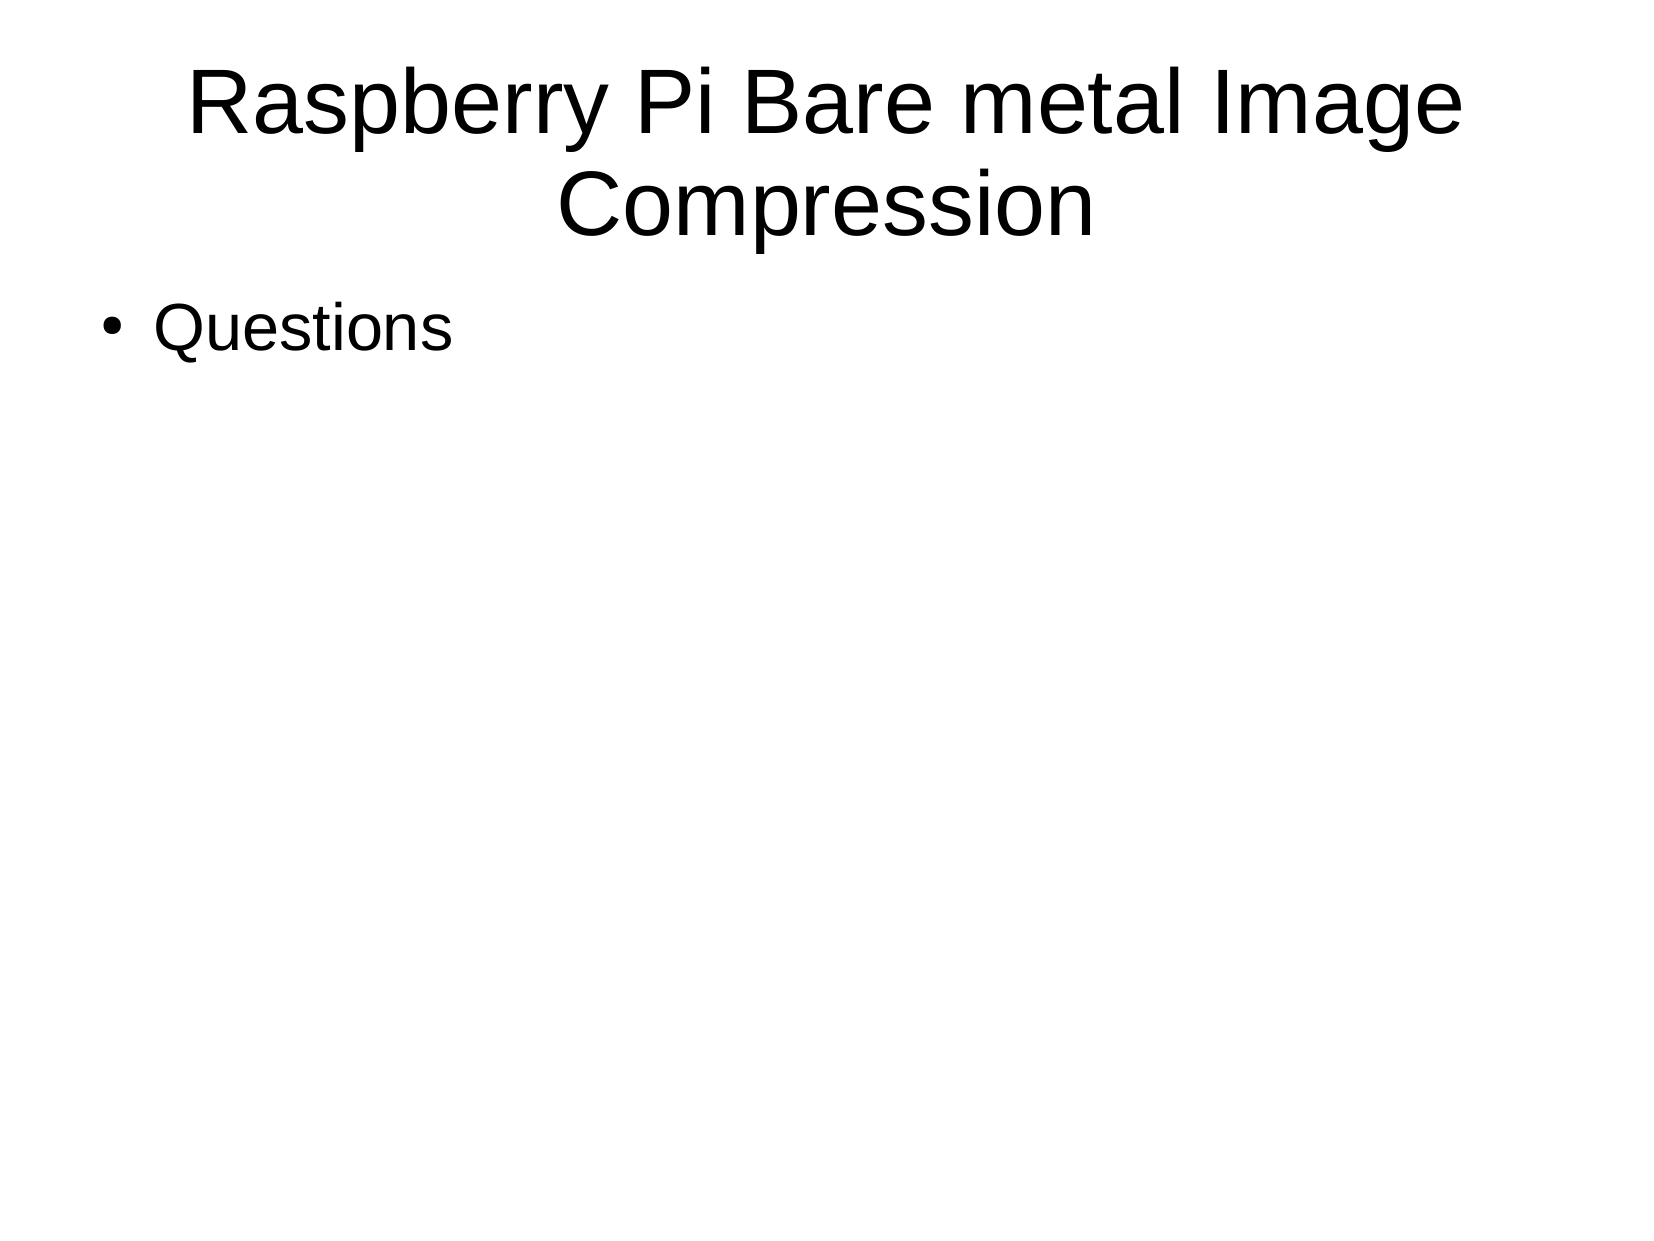

# Raspberry Pi Bare metal Image Compression
Questions